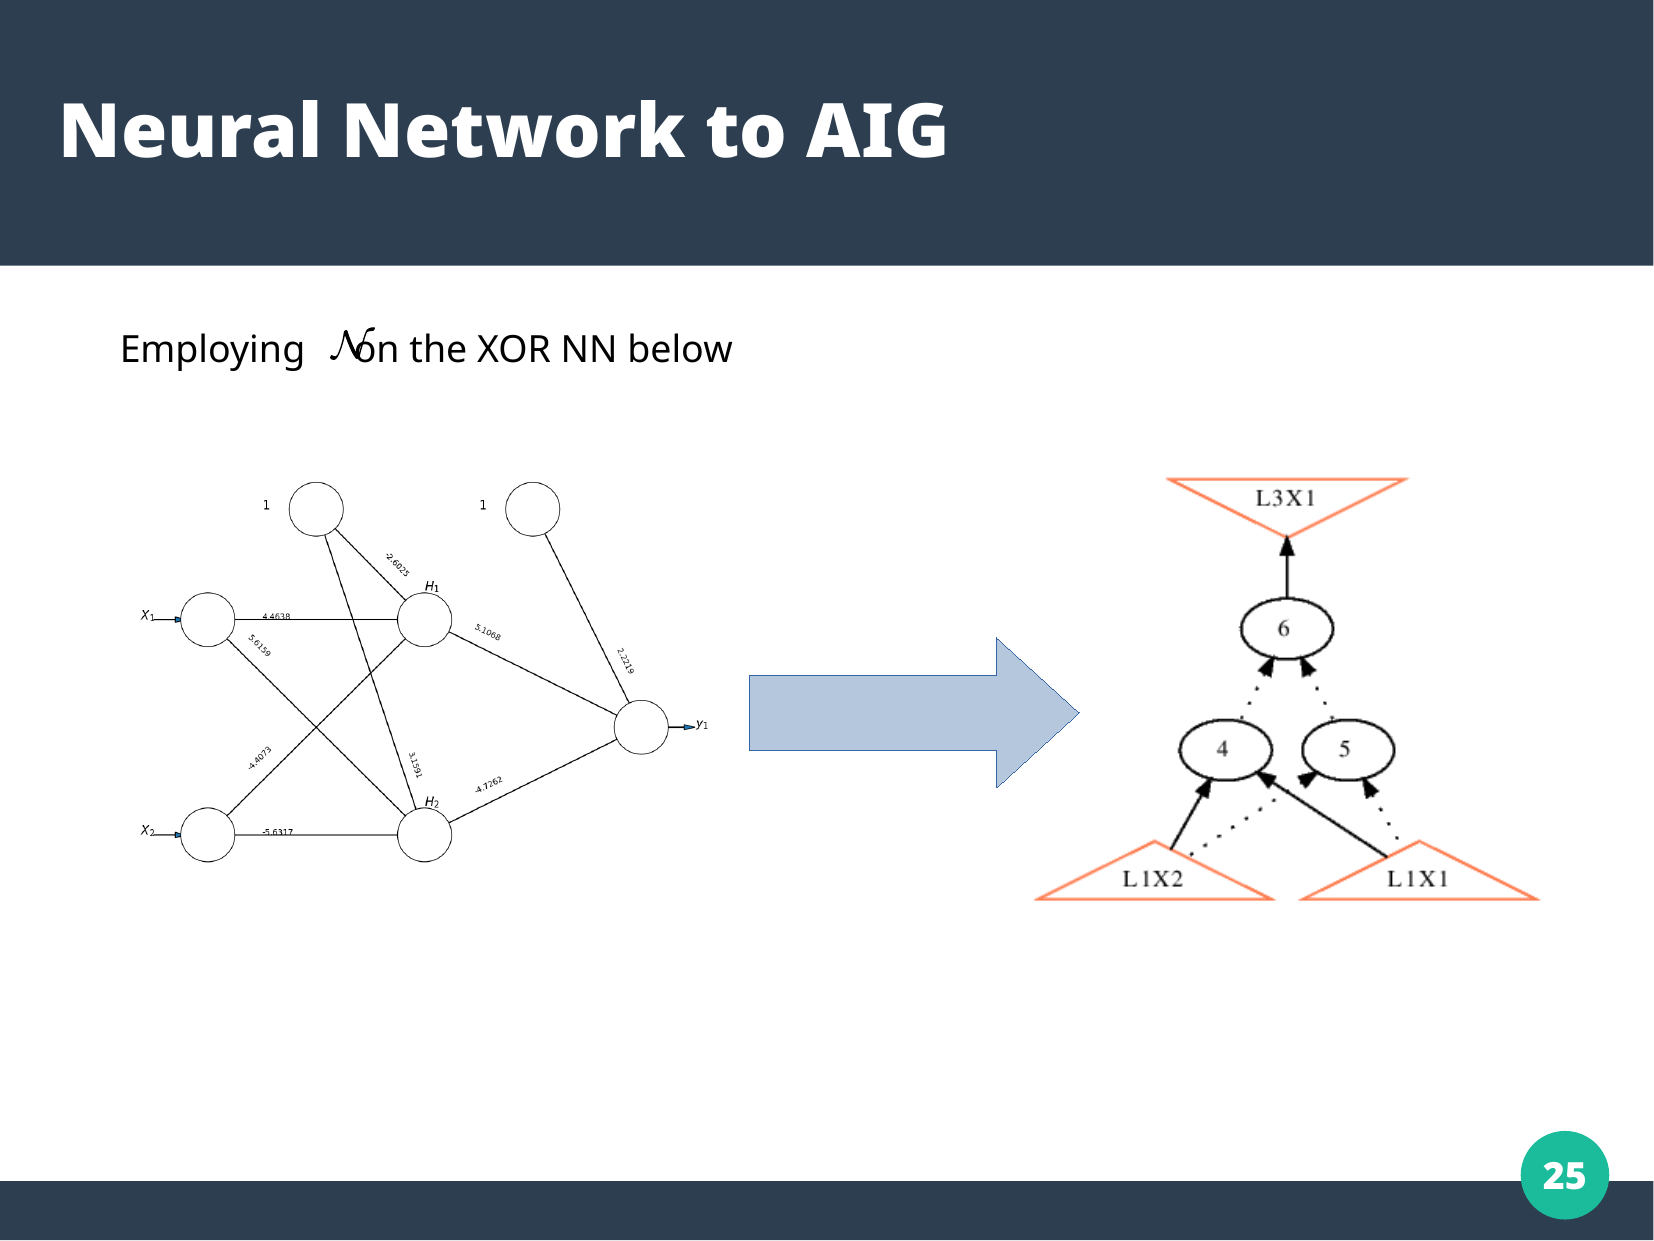

# Neural Network to AIG
Employing on the XOR NN below
25